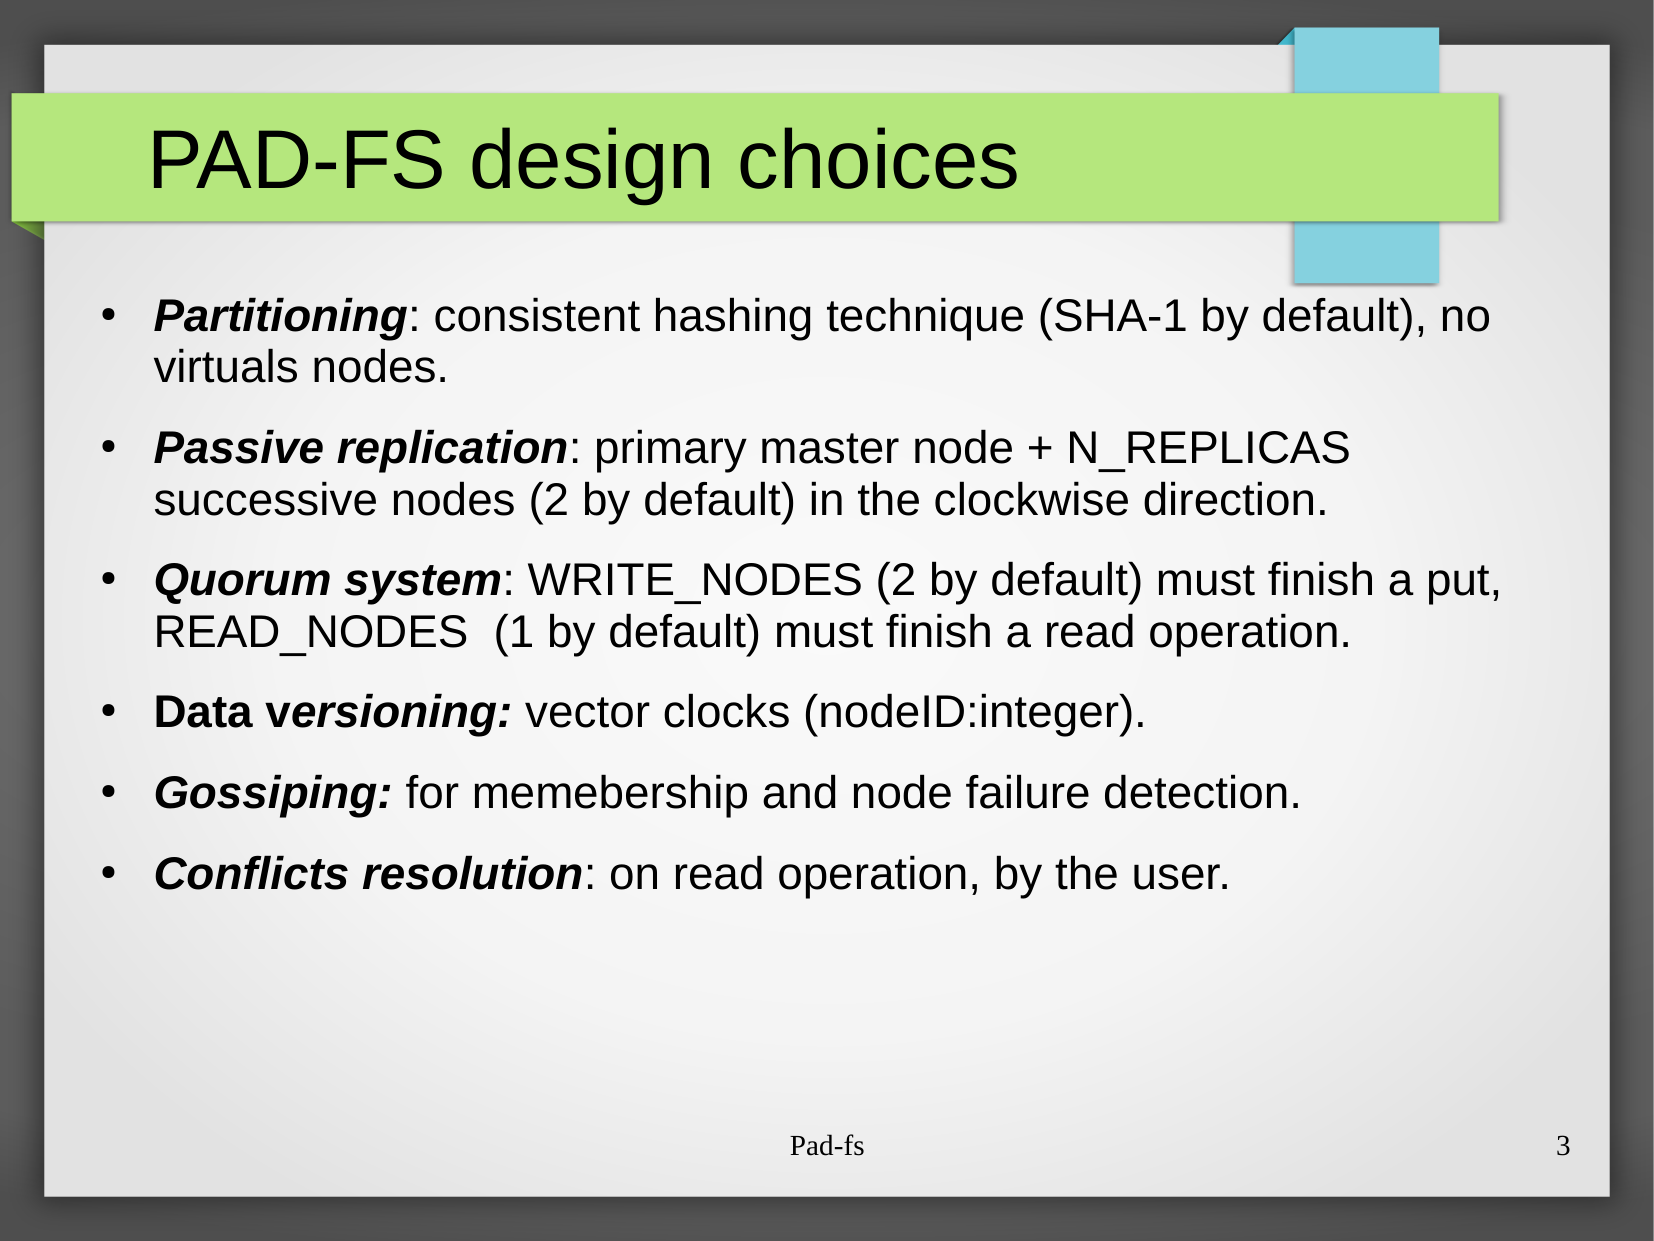

# PAD-FS design choices
Partitioning: consistent hashing technique (SHA-1 by default), no virtuals nodes.
Passive replication: primary master node + N_REPLICAS successive nodes (2 by default) in the clockwise direction.
Quorum system: WRITE_NODES (2 by default) must finish a put, READ_NODES (1 by default) must finish a read operation.
Data versioning: vector clocks (nodeID:integer).
Gossiping: for memebership and node failure detection.
Conflicts resolution: on read operation, by the user.
Pad-fs
3